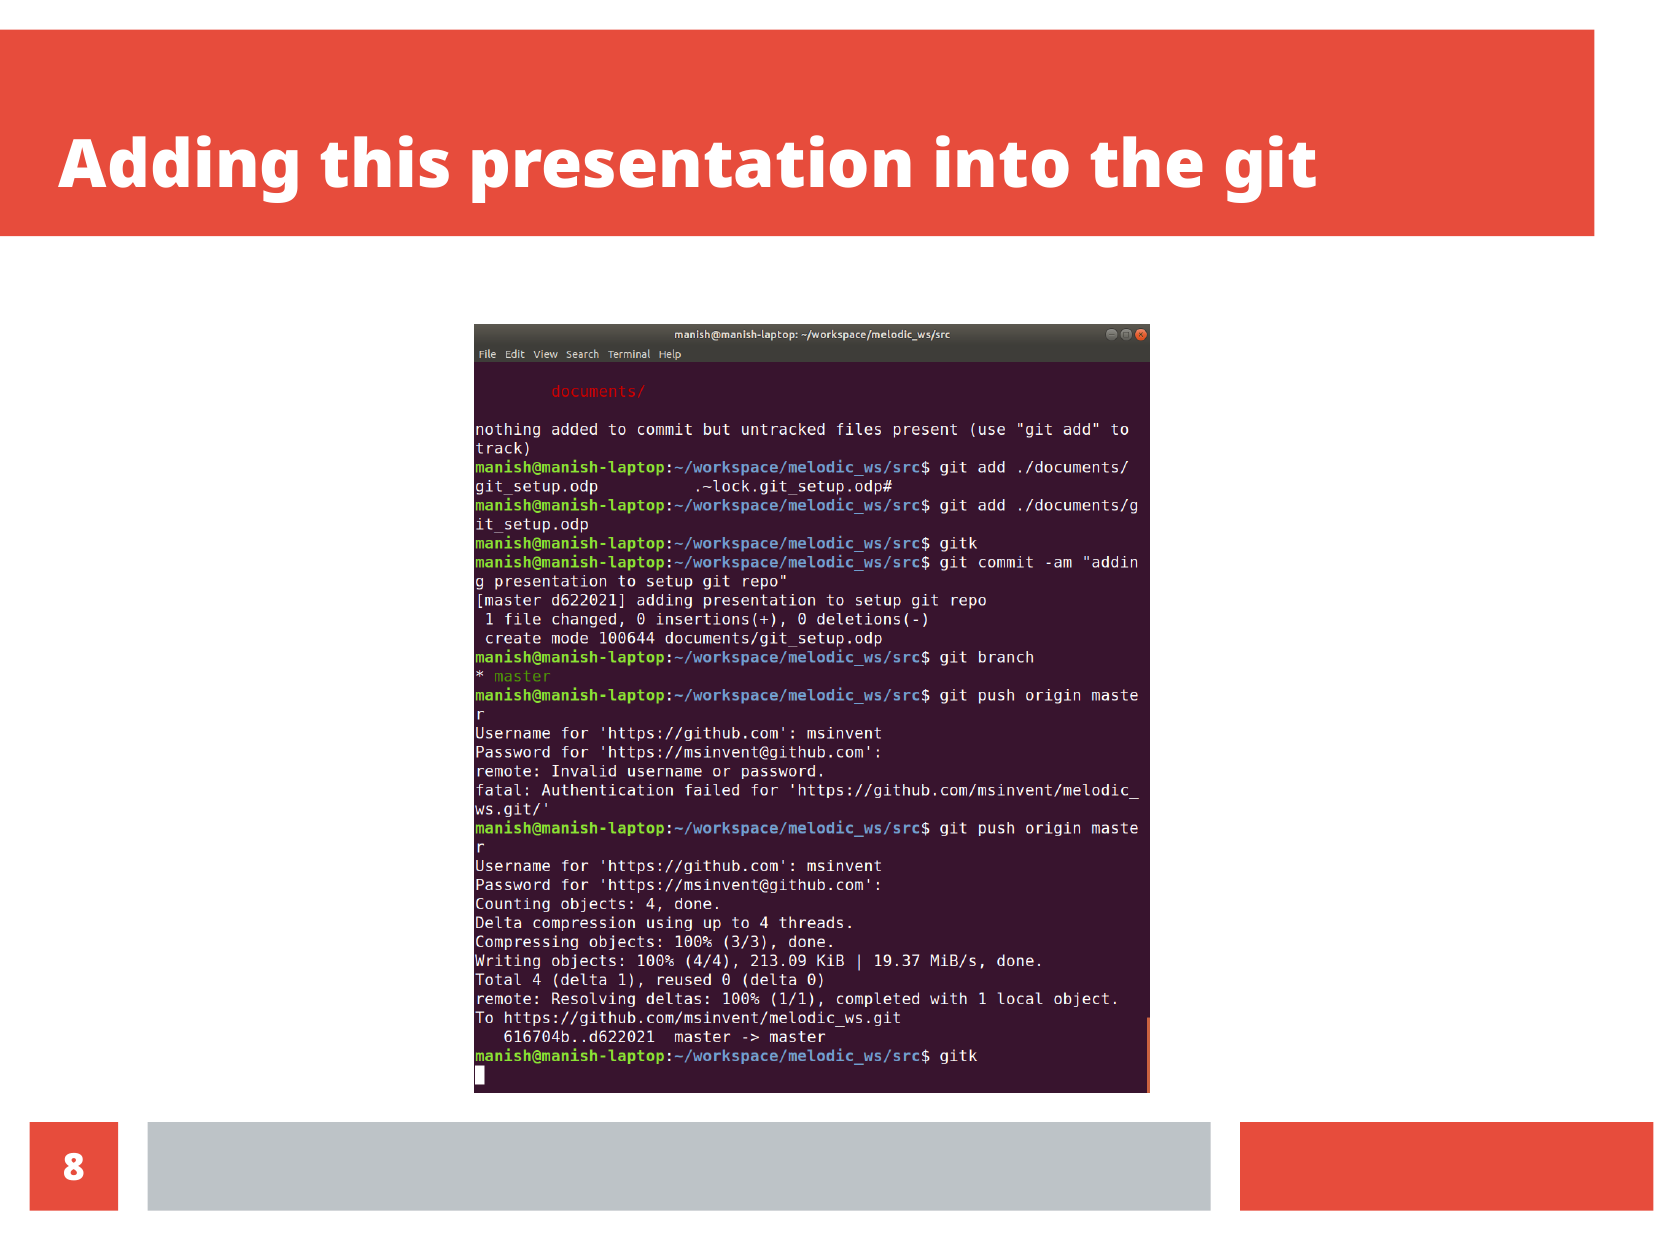

# Adding this presentation into the git
8